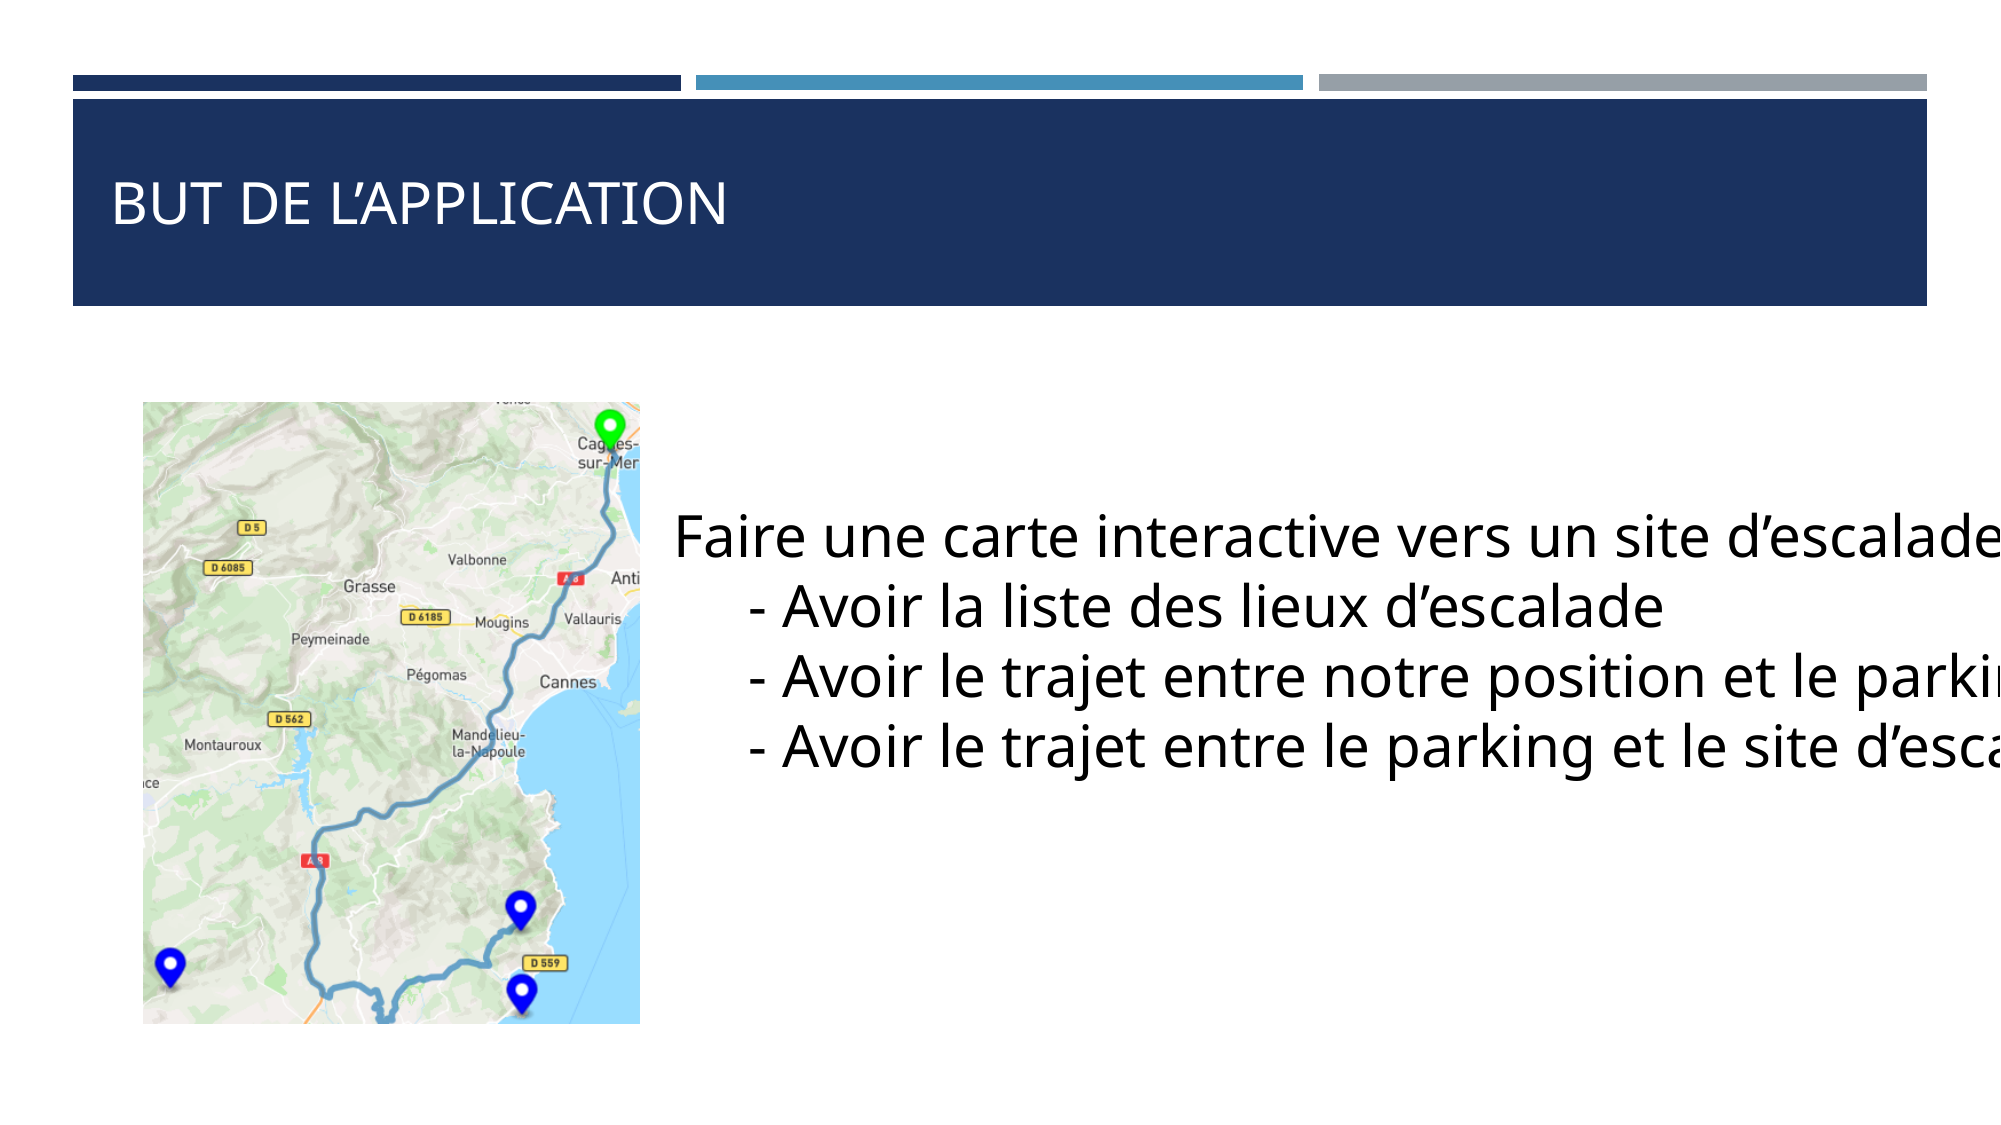

# BUT DE L’APPLICATION
Faire une carte interactive vers un site d’escalade:
	- Avoir la liste des lieux d’escalade
	- Avoir le trajet entre notre position et le parking
	- Avoir le trajet entre le parking et le site d’escalade